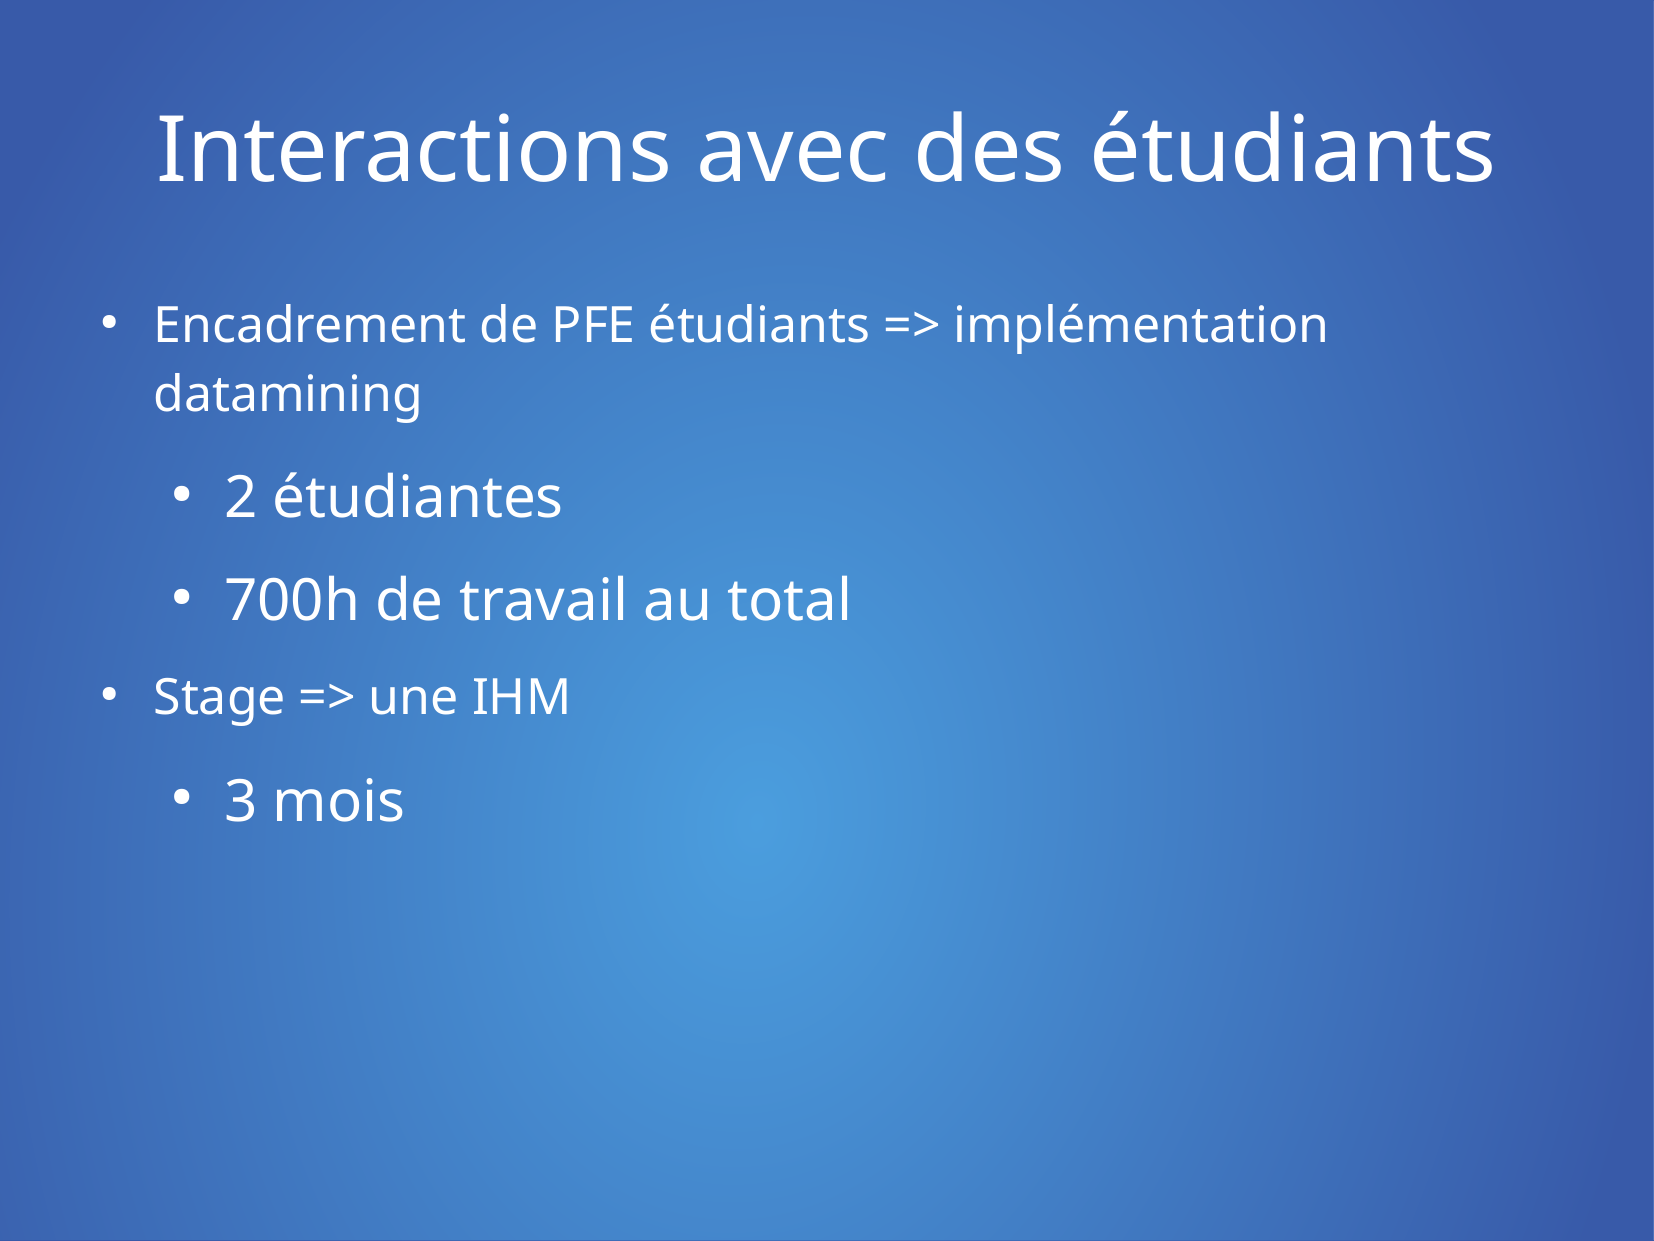

# Interactions avec des étudiants
Encadrement de PFE étudiants => implémentation datamining
2 étudiantes
700h de travail au total
Stage => une IHM
3 mois